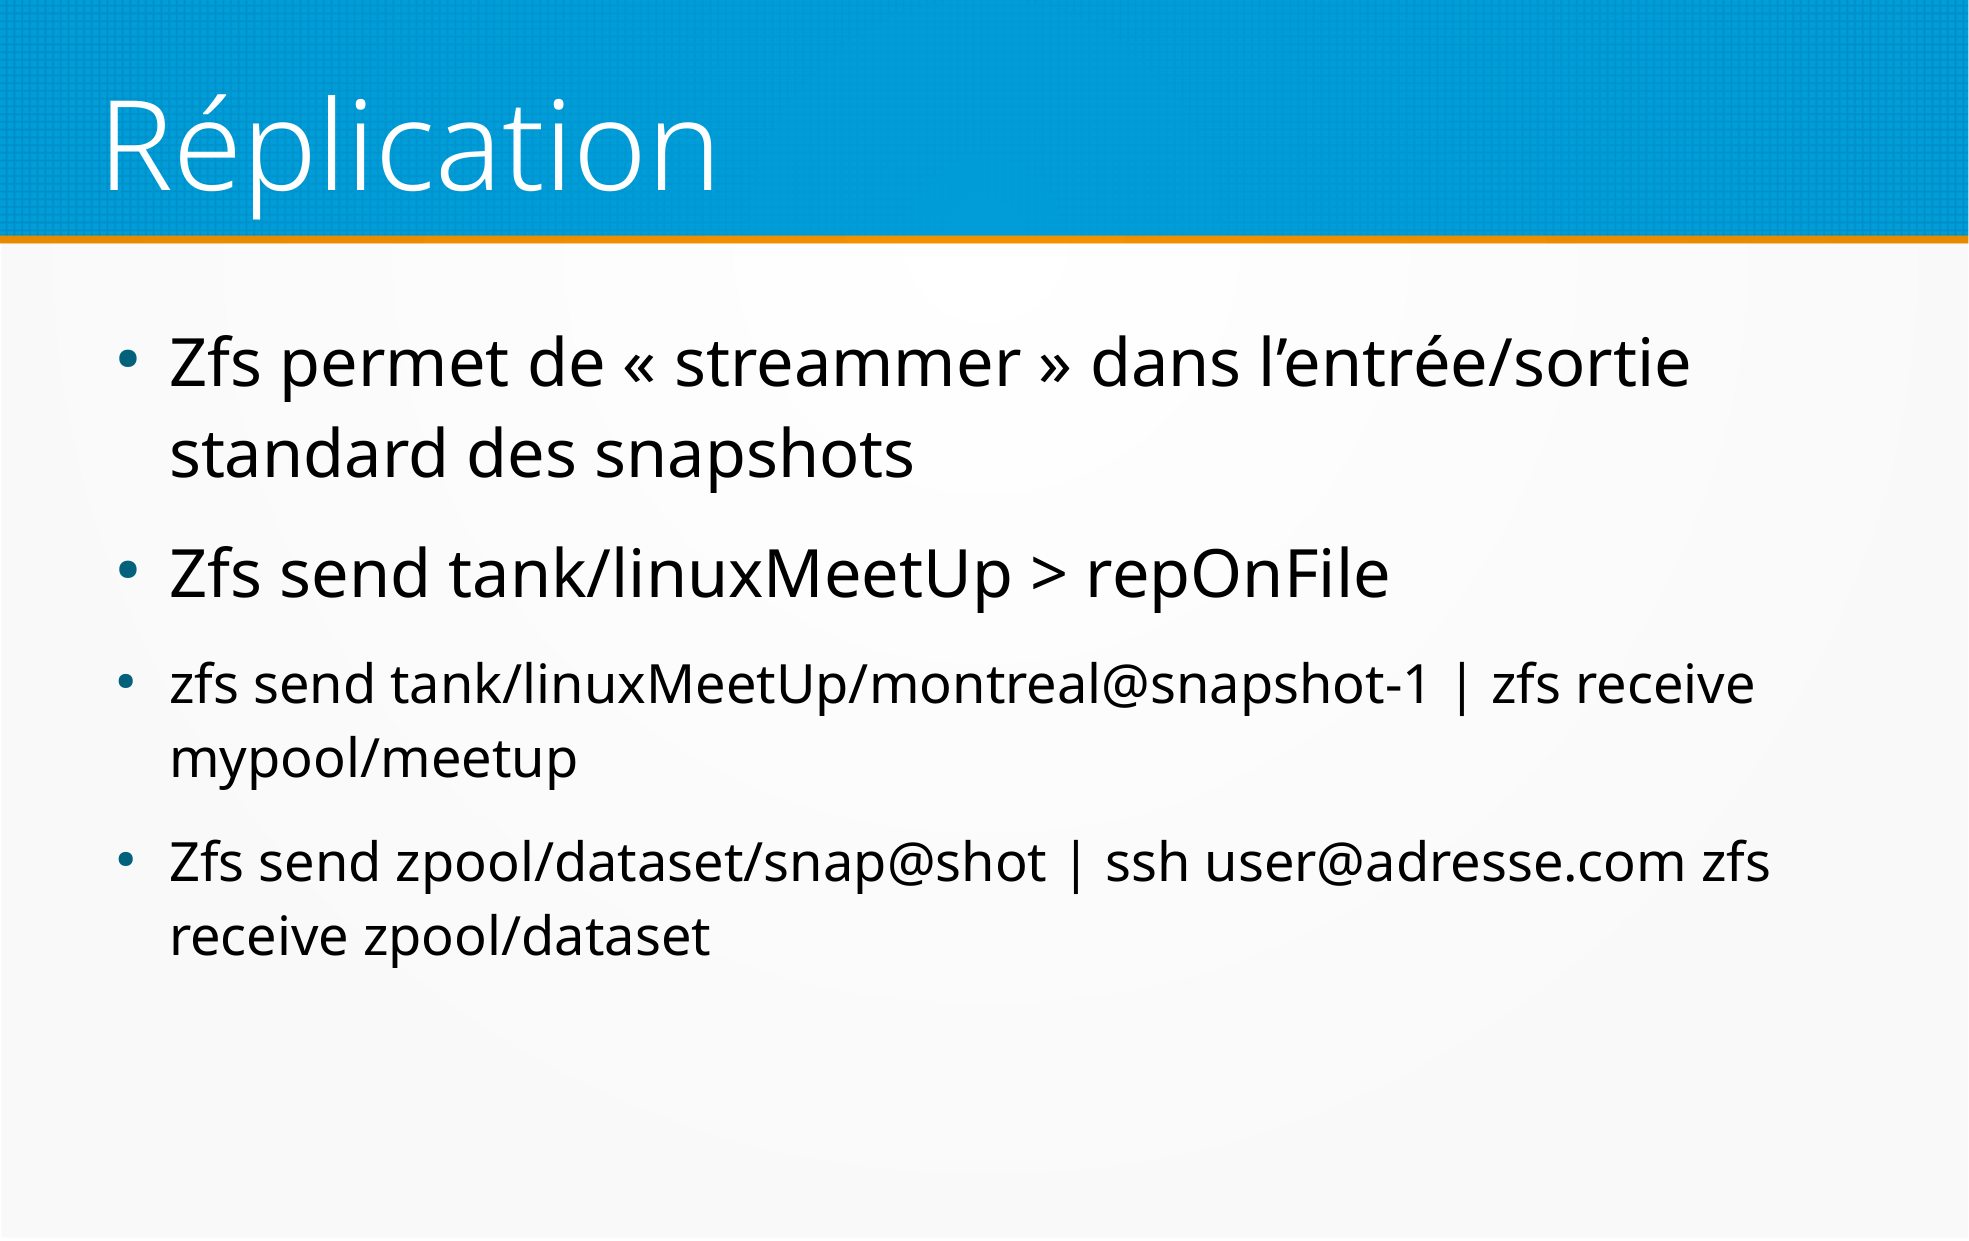

# Réplication
Zfs permet de « streammer » dans l’entrée/sortie standard des snapshots
Zfs send tank/linuxMeetUp > repOnFile
zfs send tank/linuxMeetUp/montreal@snapshot-1 | zfs receive mypool/meetup
Zfs send zpool/dataset/snap@shot | ssh user@adresse.com zfs receive zpool/dataset